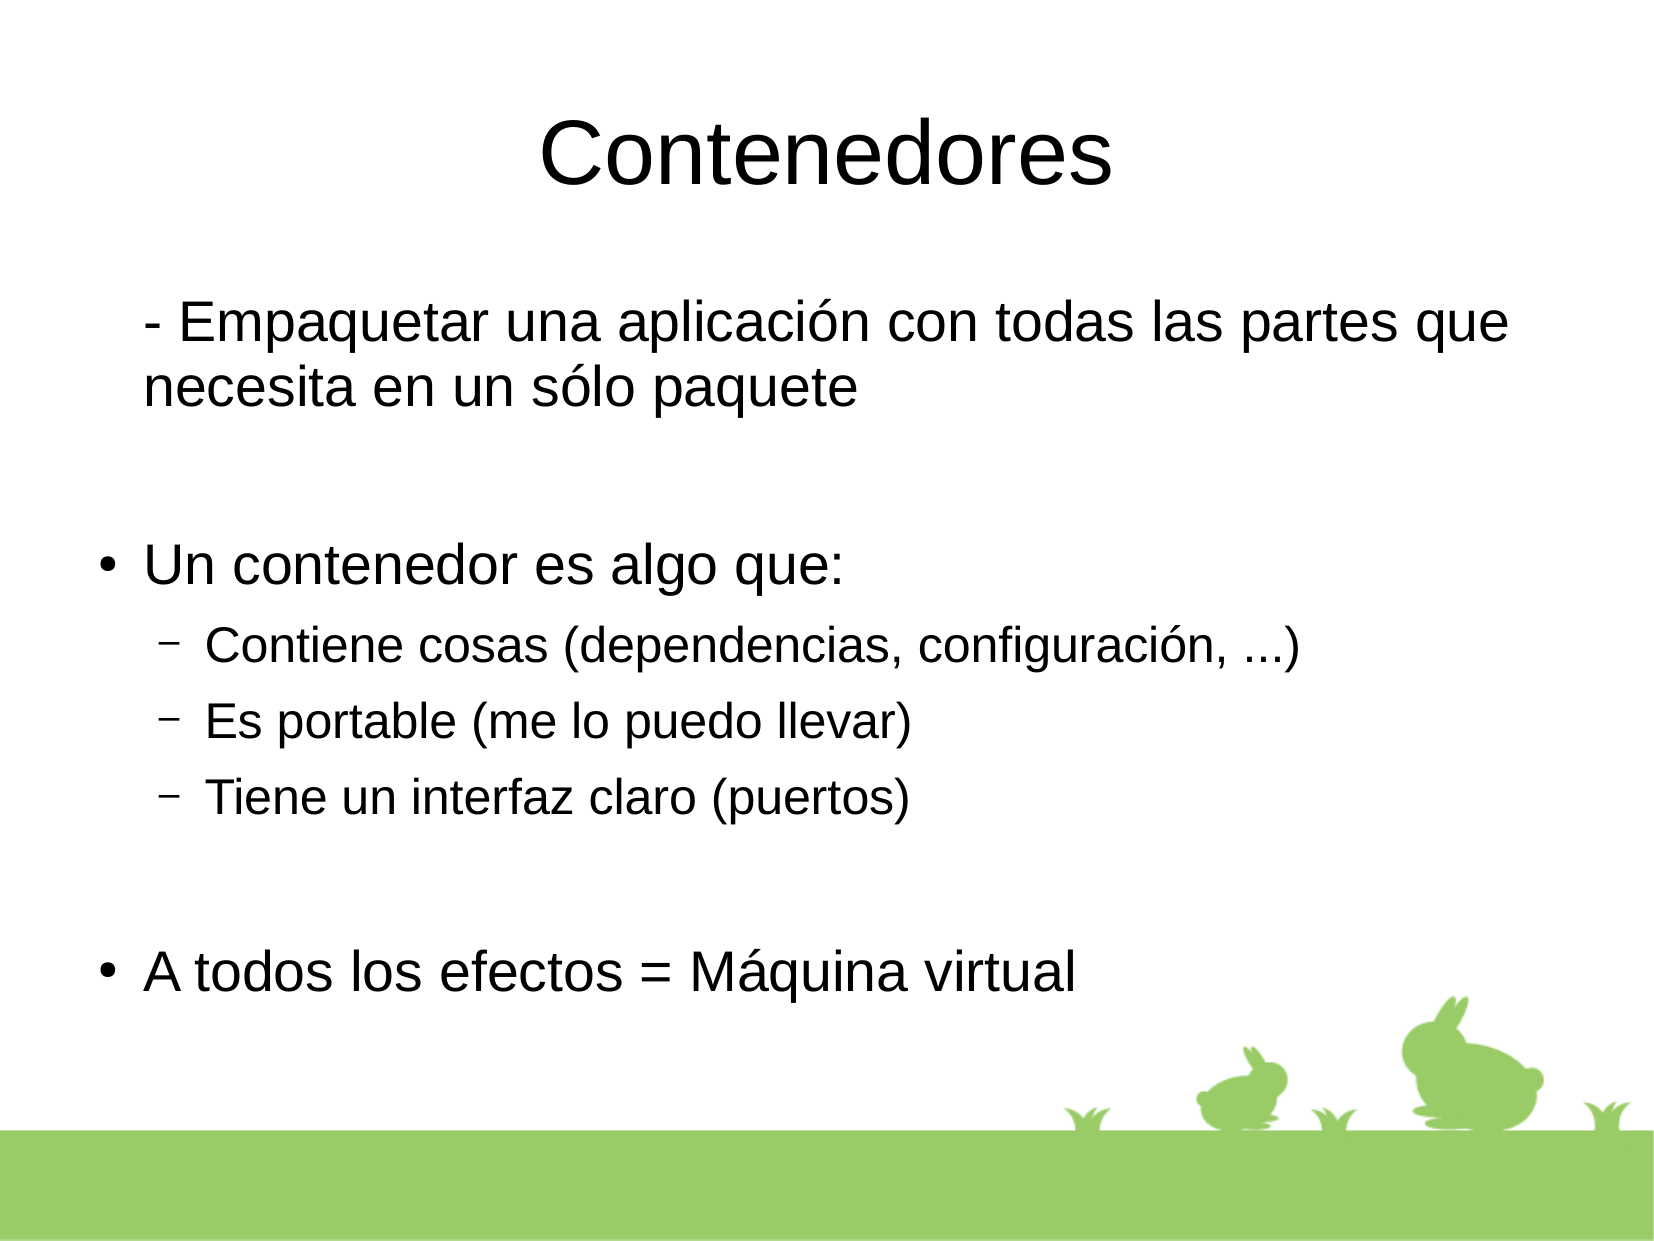

# Contenedores
- Empaquetar una aplicación con todas las partes que necesita en un sólo paquete
Un contenedor es algo que:
Contiene cosas (dependencias, configuración, ...)
Es portable (me lo puedo llevar)
Tiene un interfaz claro (puertos)
A todos los efectos = Máquina virtual